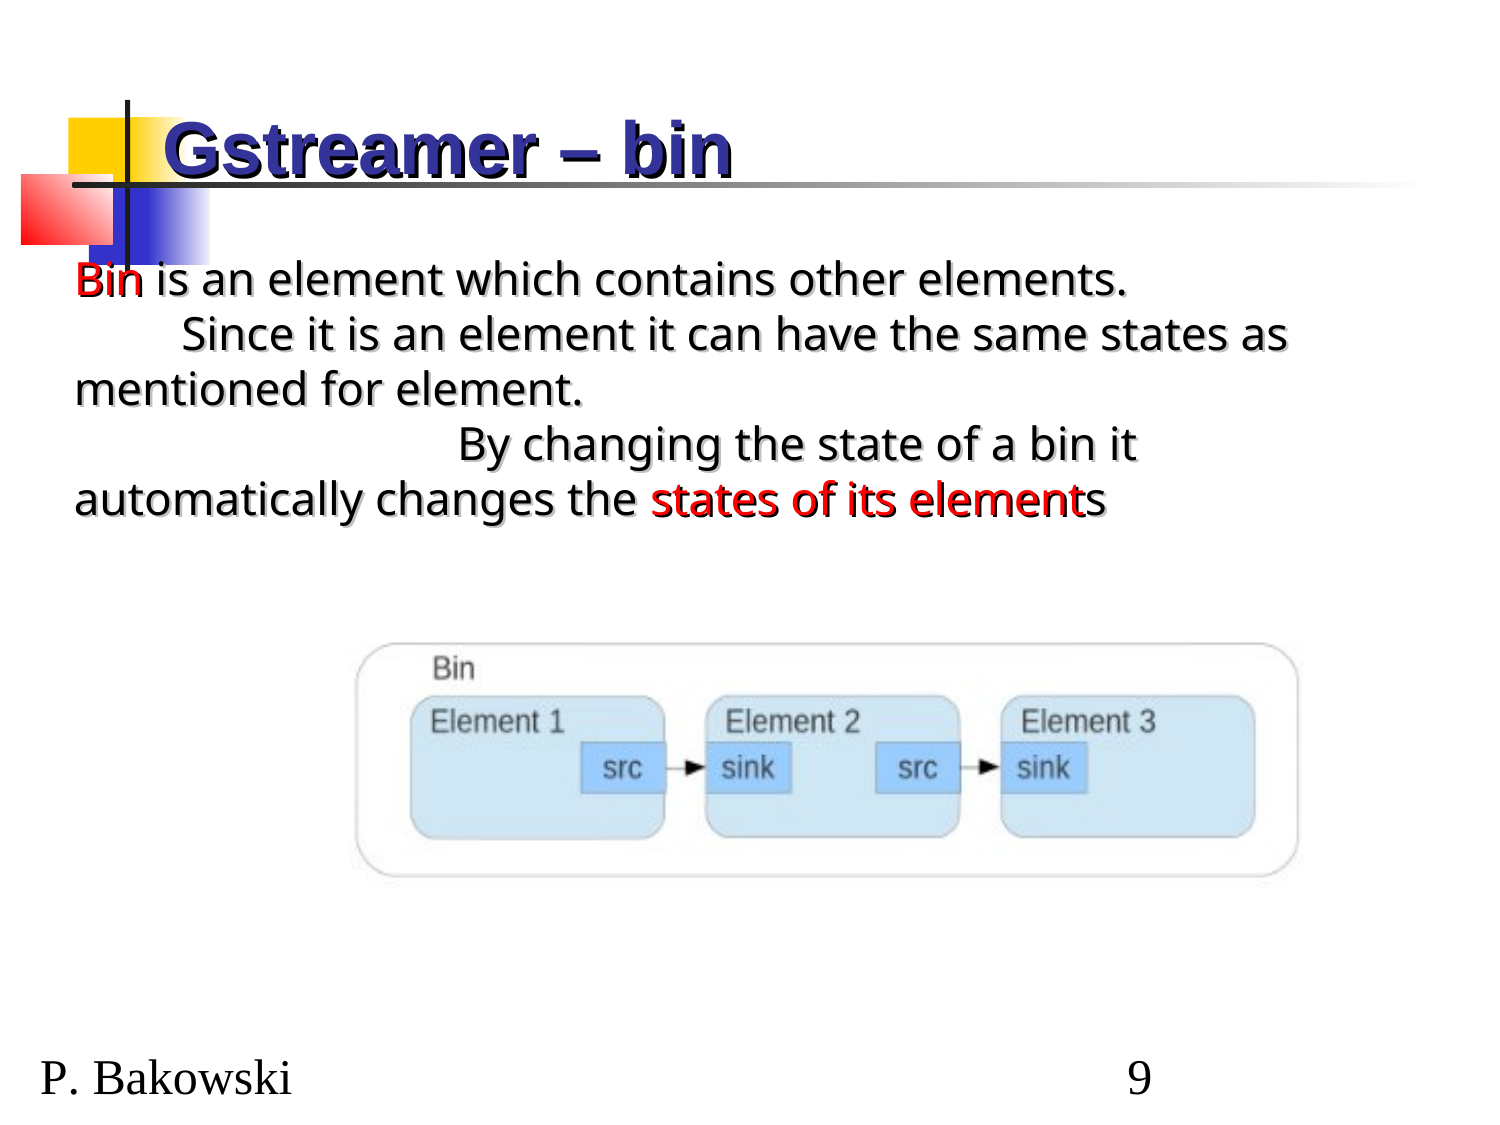

# Gstreamer – bin
Bin is an element which contains other elements. Since it is an element it can have the same states as mentioned for element. By changing the state of a bin it automatically changes the states of its elements
P.Bakowski
9